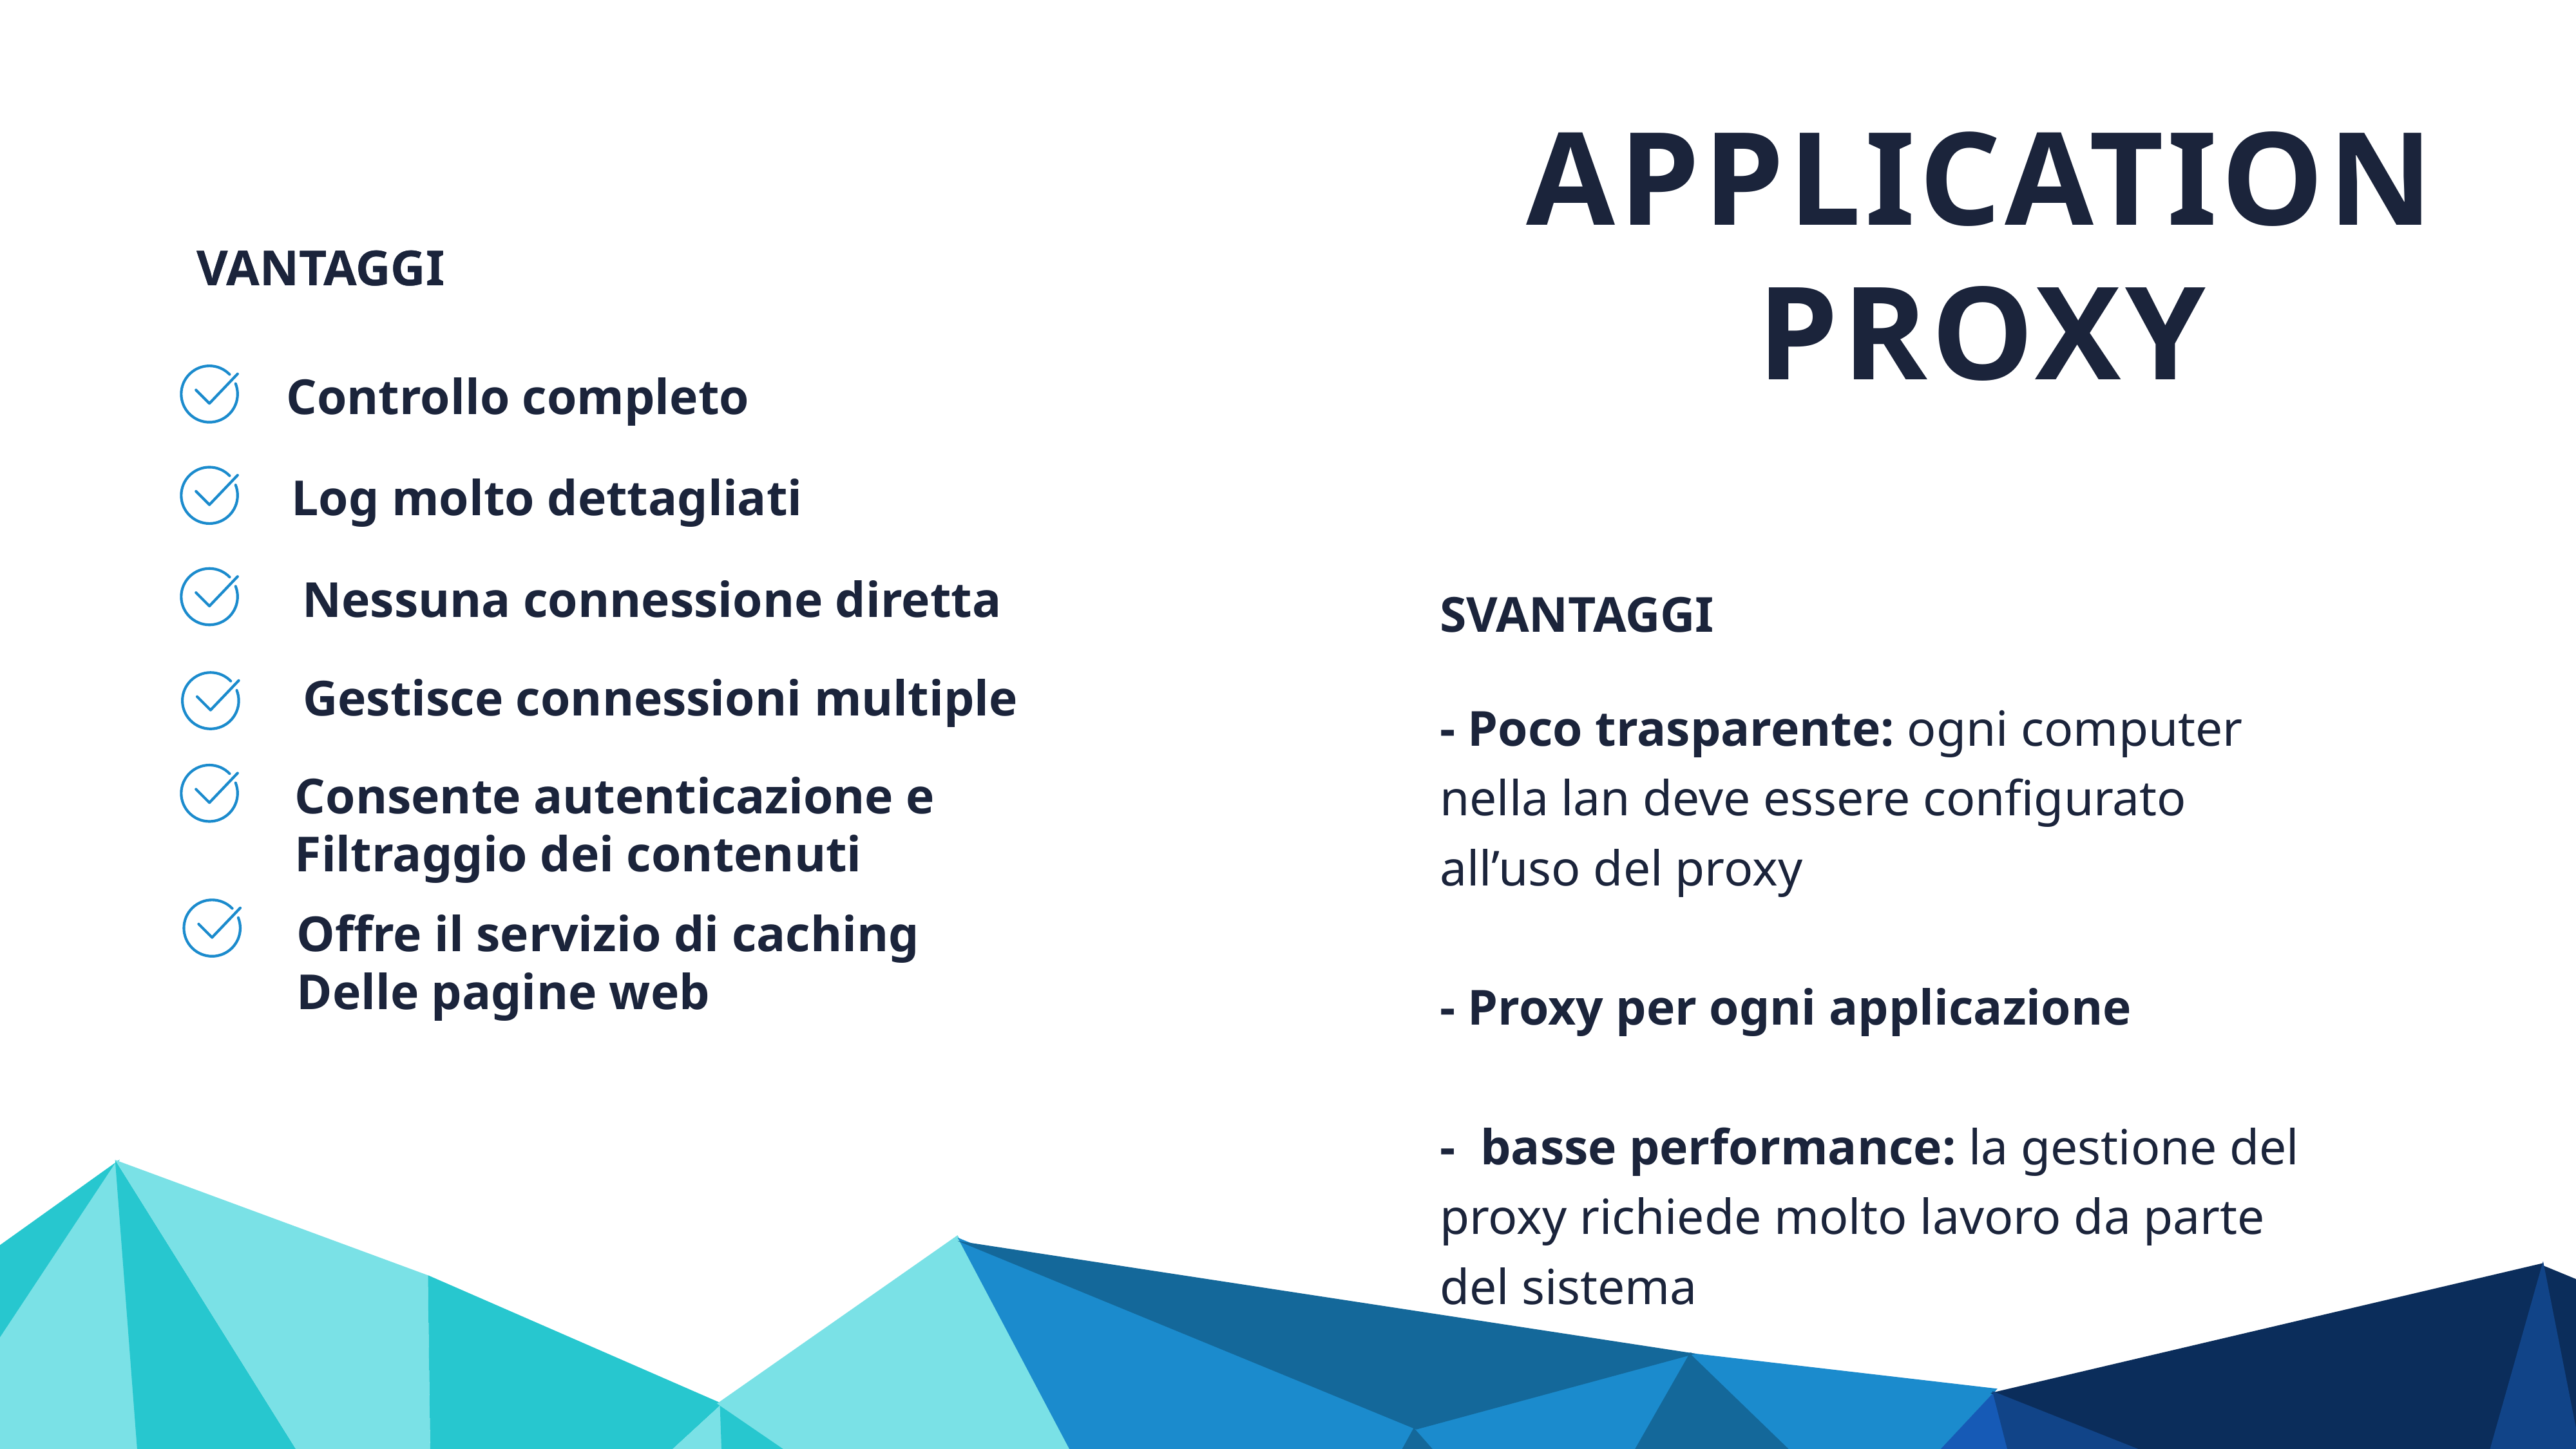

APPLICATION PROXY
VANTAGGI
VANTAGGI
Controllo completo
Log molto dettagliati
Nessuna connessione diretta
SVANTAGGI
Gestisce connessioni multiple
- Poco trasparente: ogni computer nella lan deve essere configurato all’uso del proxy
- Proxy per ogni applicazione
- basse performance: la gestione del proxy richiede molto lavoro da parte del sistema
Consente autenticazione e
Filtraggio dei contenuti
Offre il servizio di caching
Delle pagine web